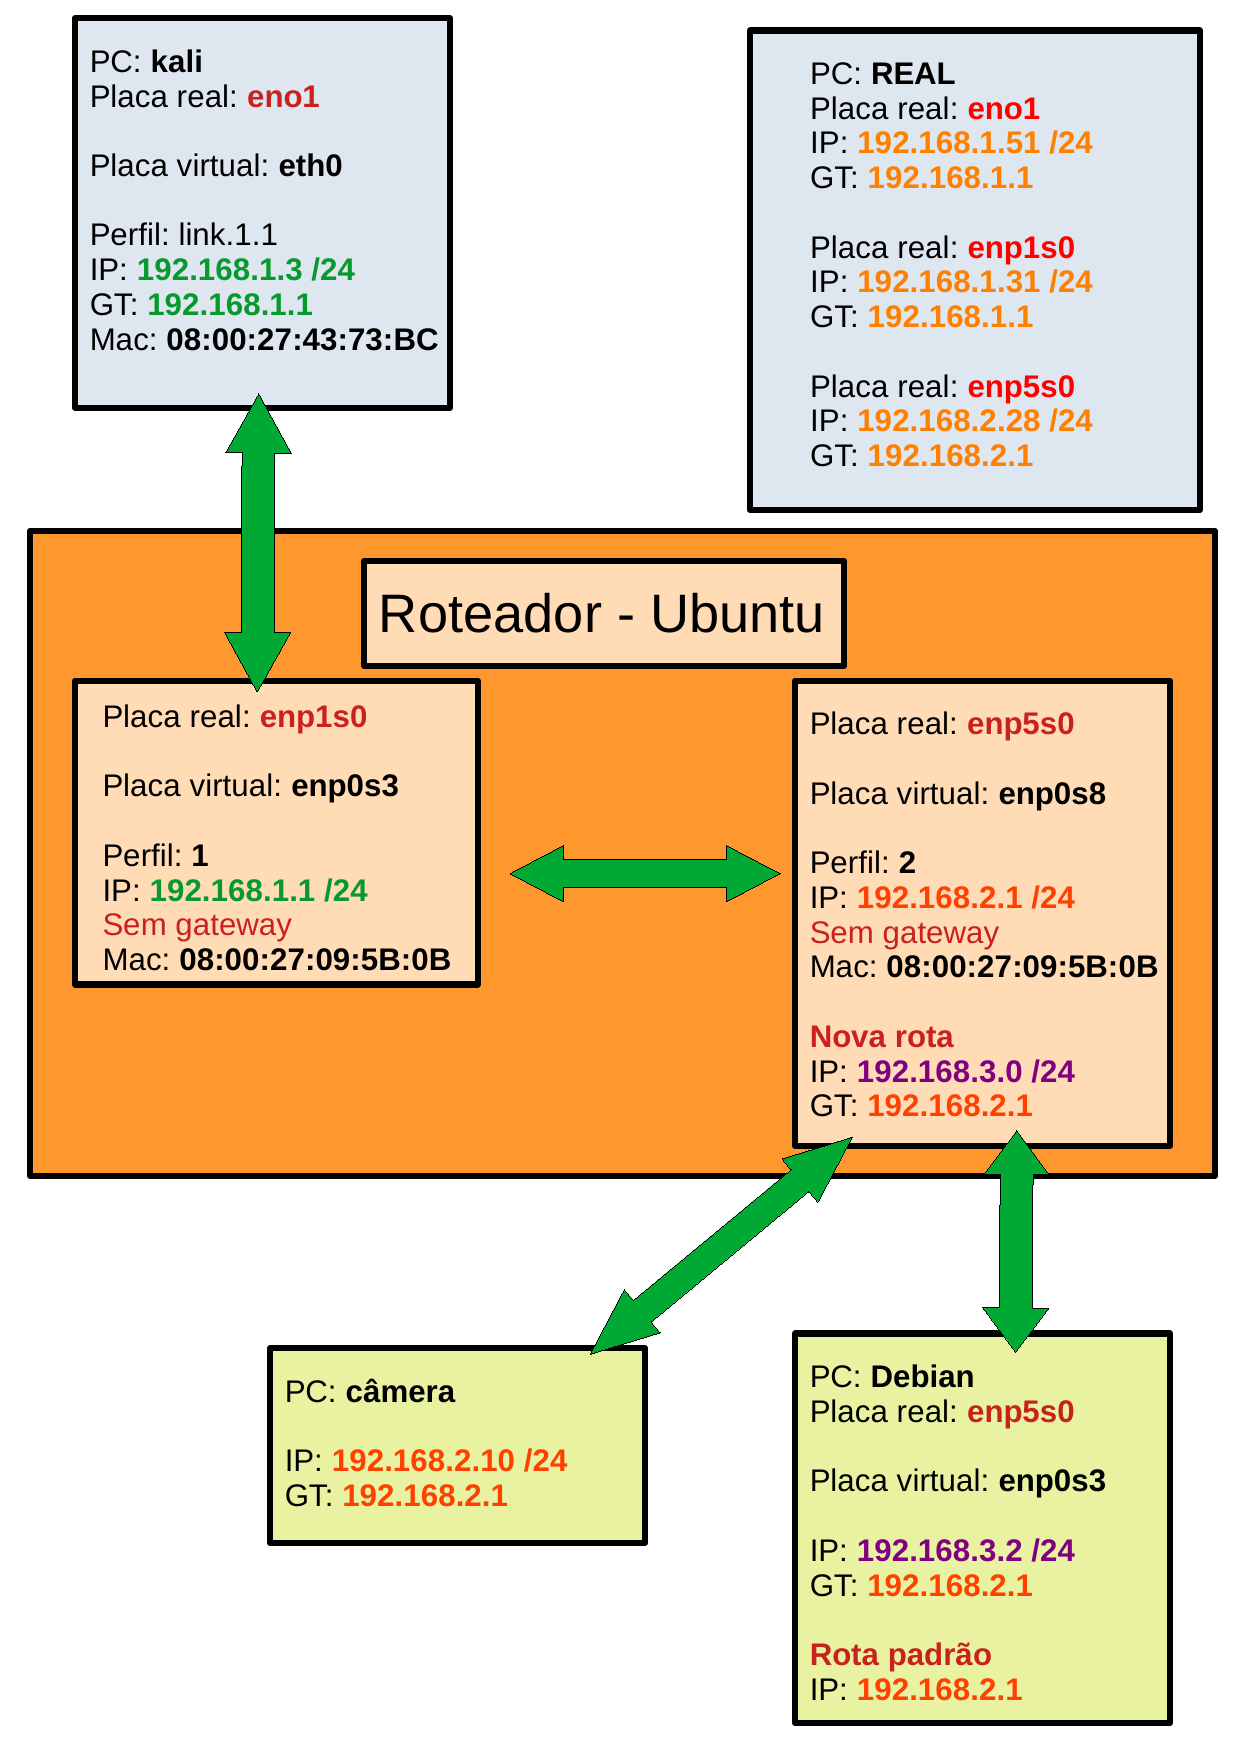

PC: kali
Placa real: eno1
Placa virtual: eth0
Perfil: link.1.1
IP: 192.168.1.3 /24
GT: 192.168.1.1
Mac: 08:00:27:43:73:BC
PC: REAL
Placa real: eno1
IP: 192.168.1.51 /24
GT: 192.168.1.1
Placa real: enp1s0
IP: 192.168.1.31 /24
GT: 192.168.1.1
Placa real: enp5s0
IP: 192.168.2.28 /24
GT: 192.168.2.1
Roteador - Ubuntu
Placa real: enp1s0
Placa virtual: enp0s3
Perfil: 1
IP: 192.168.1.1 /24
Sem gateway
Mac: 08:00:27:09:5B:0B
Placa real: enp5s0
Placa virtual: enp0s8
Perfil: 2
IP: 192.168.2.1 /24
Sem gateway
Mac: 08:00:27:09:5B:0B
Nova rota
IP: 192.168.3.0 /24
GT: 192.168.2.1
PC: Debian
Placa real: enp5s0
Placa virtual: enp0s3
IP: 192.168.3.2 /24
GT: 192.168.2.1
Rota padrão
IP: 192.168.2.1
PC: câmera
IP: 192.168.2.10 /24
GT: 192.168.2.1